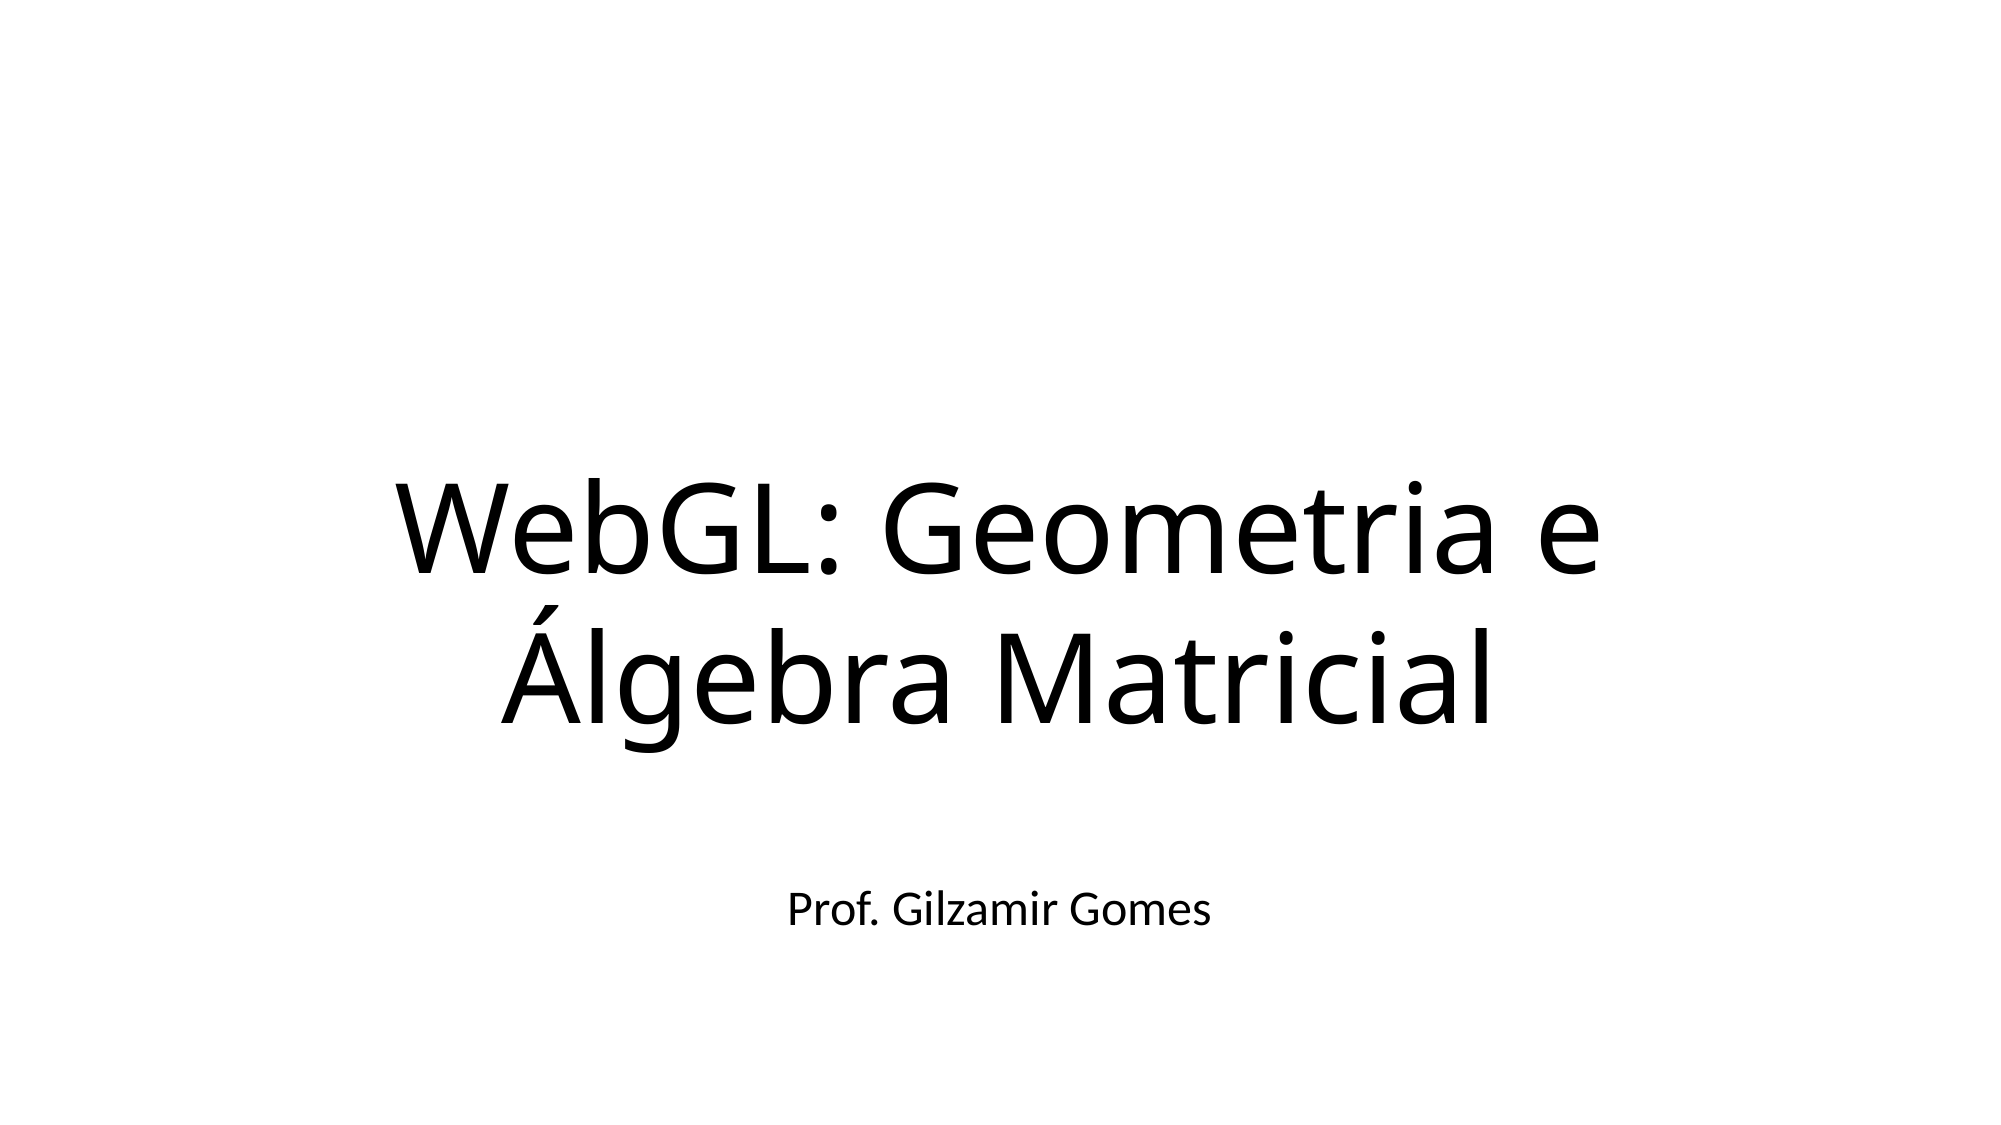

# WebGL: Geometria e Álgebra Matricial
Prof. Gilzamir Gomes